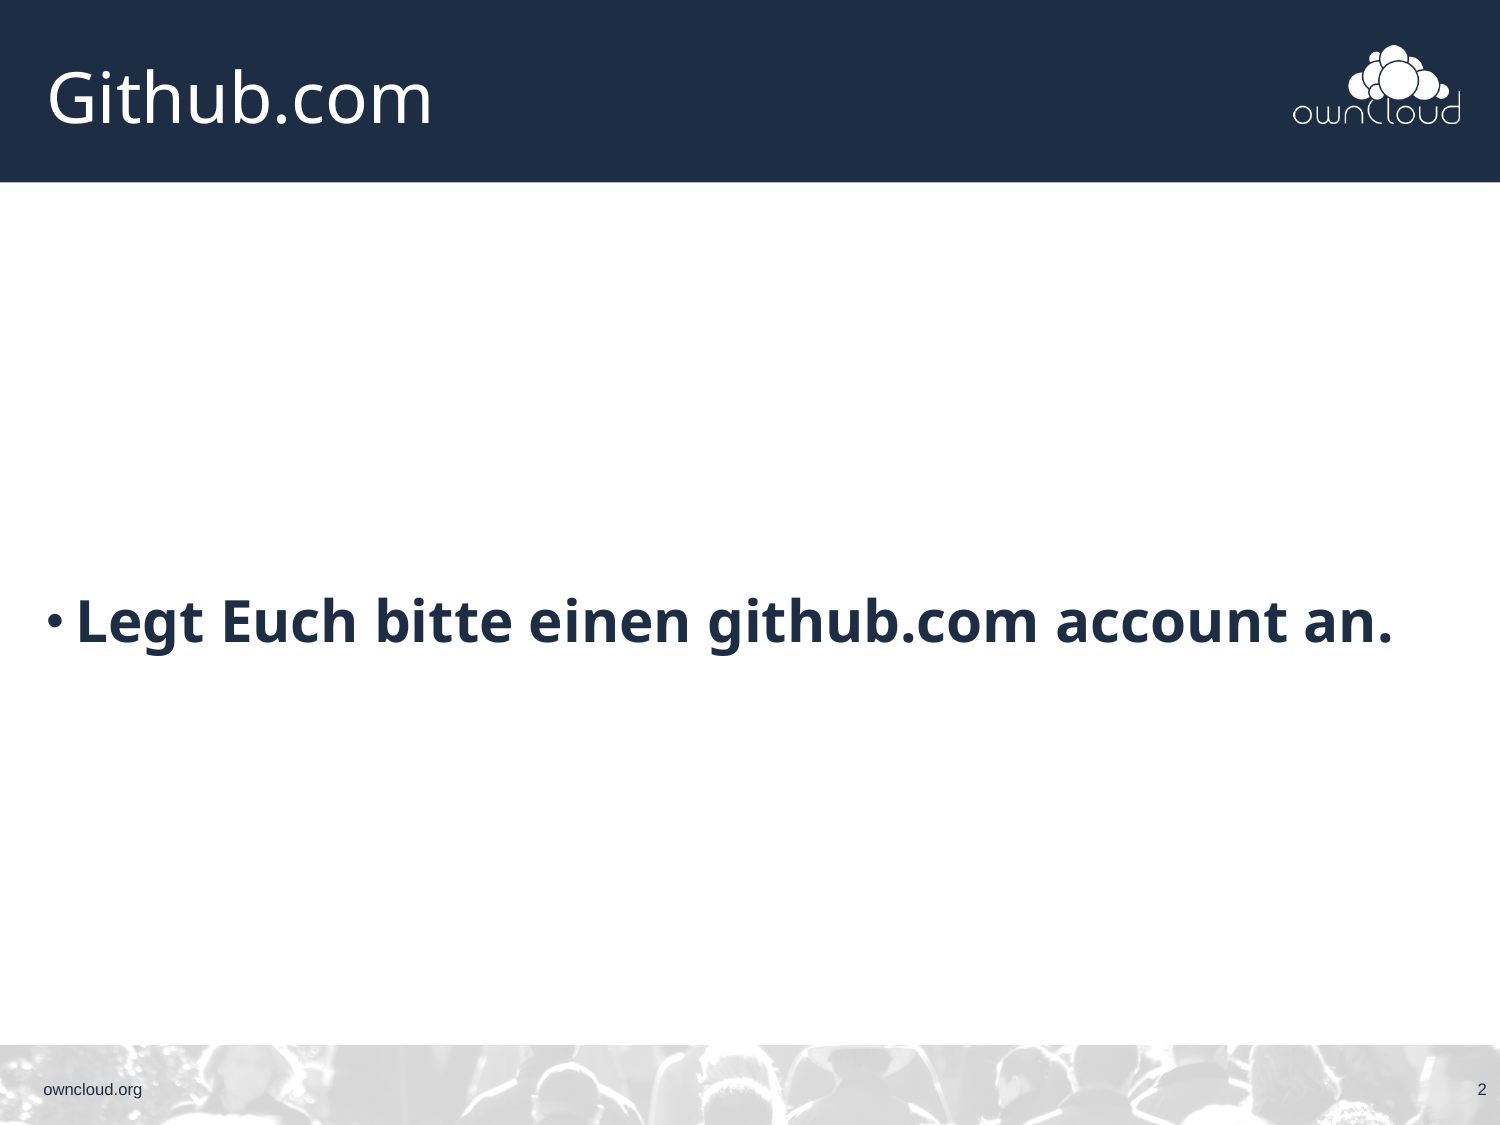

# Github.com
Legt Euch bitte einen github.com account an.